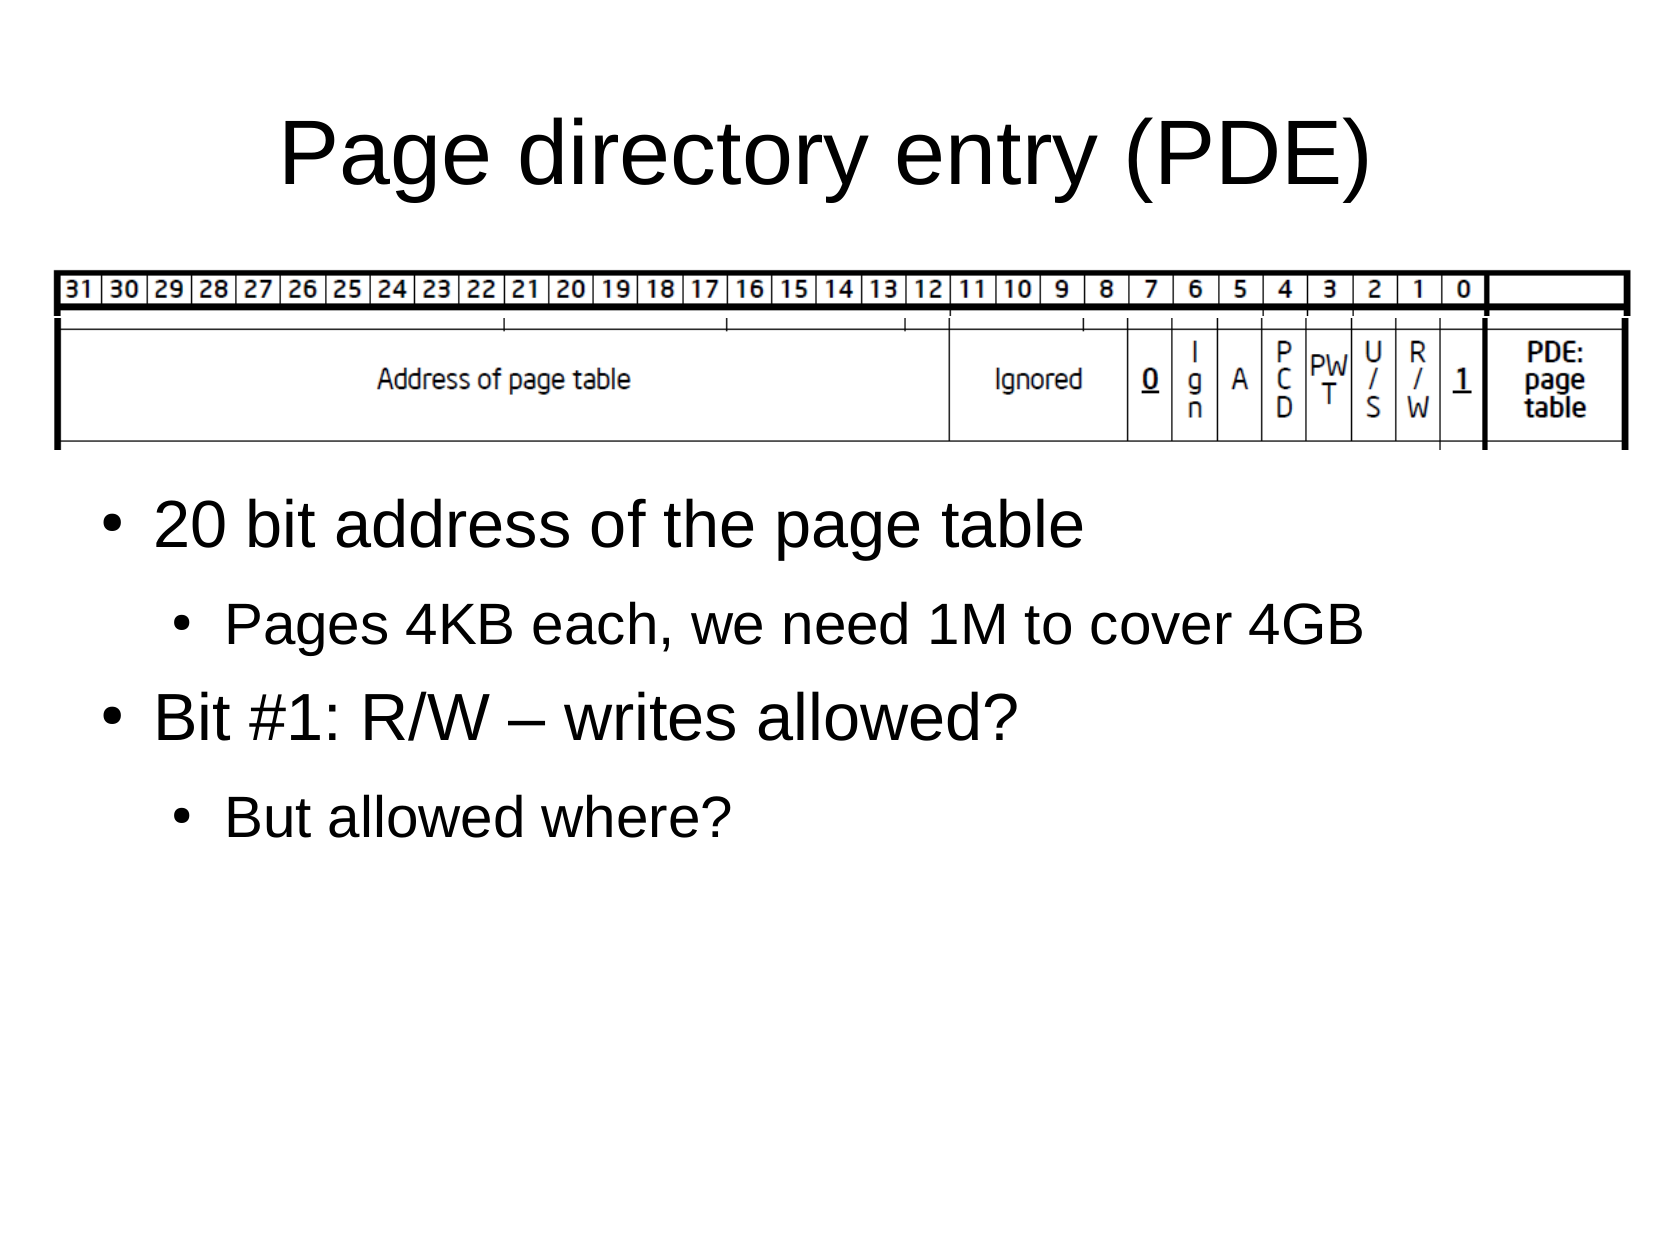

# Page directory entry (PDE)
20 bit address of the page table
Pages 4KB each, we need 1M to cover 4GB
Bit #1: R/W – writes allowed?
But allowed where?